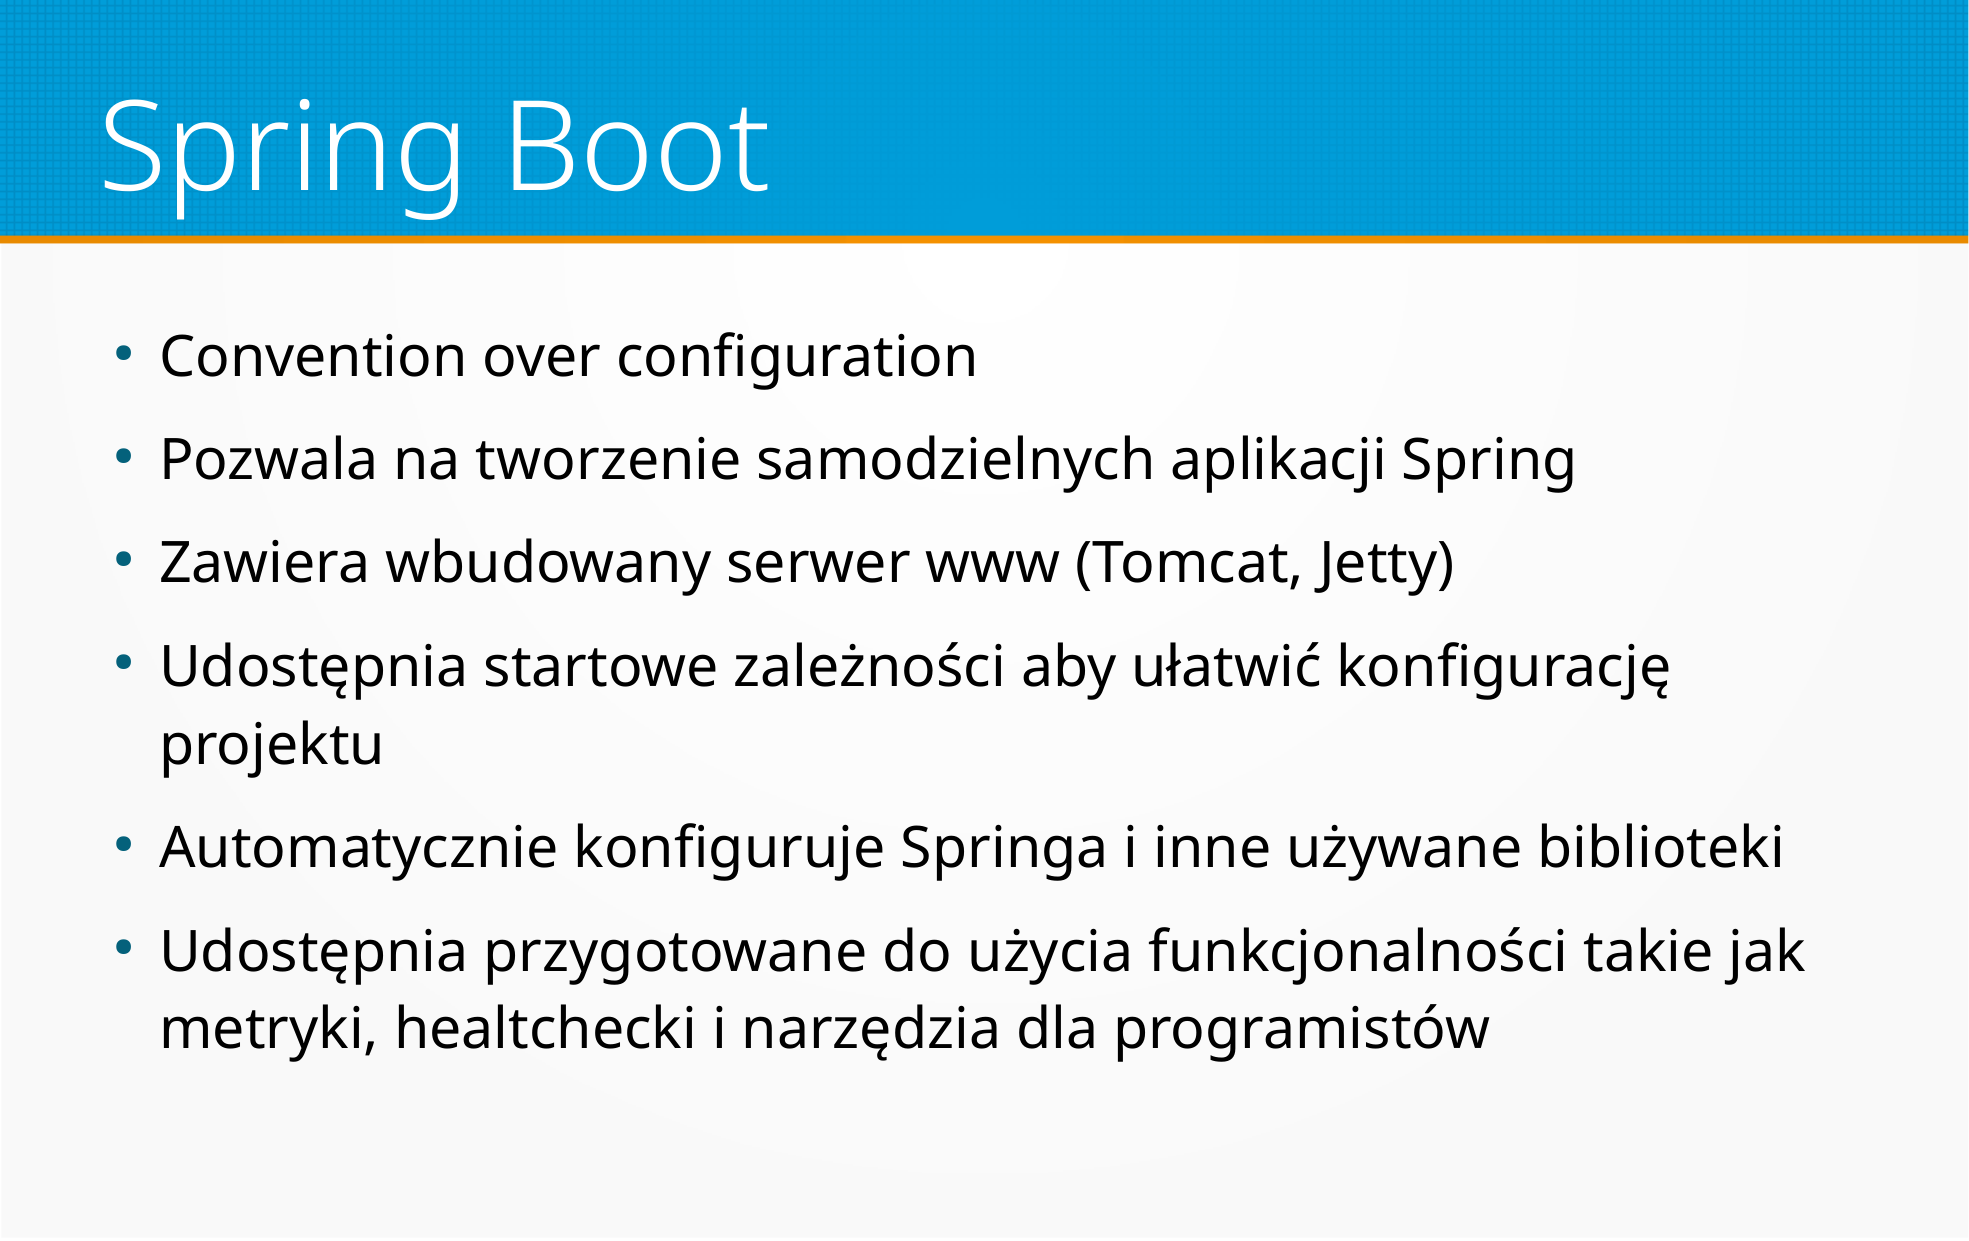

# Spring Boot
Convention over configuration
Pozwala na tworzenie samodzielnych aplikacji Spring
Zawiera wbudowany serwer www (Tomcat, Jetty)
Udostępnia startowe zależności aby ułatwić konfigurację projektu
Automatycznie konfiguruje Springa i inne używane biblioteki
Udostępnia przygotowane do użycia funkcjonalności takie jak metryki, healtchecki i narzędzia dla programistów